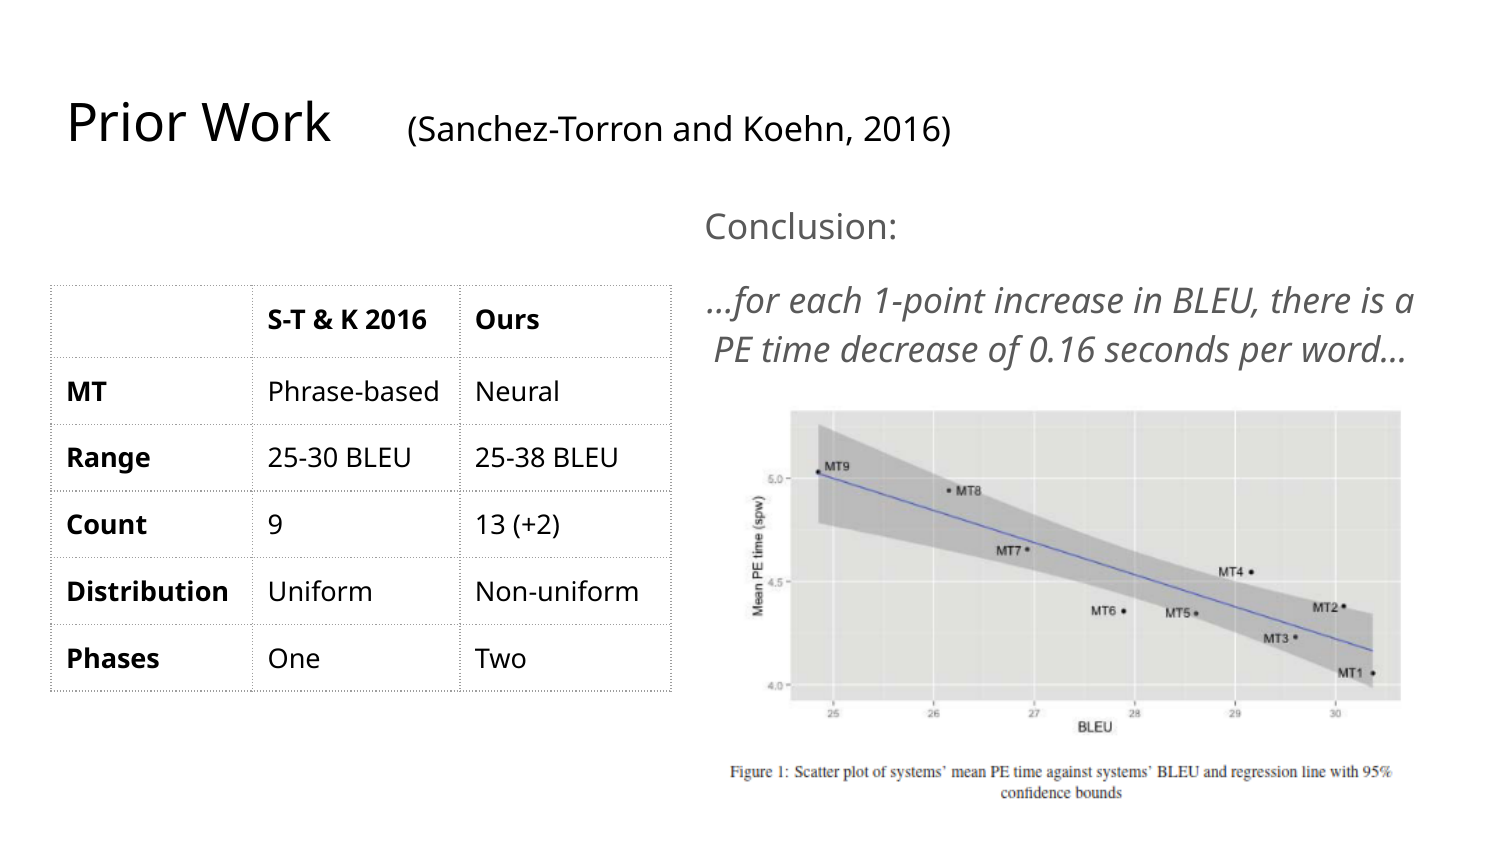

# Prior Work 	(Sanchez-Torron and Koehn, 2016)
 Conclusion:
...for each 1-point increase in BLEU, there is a PE time decrease of 0.16 seconds per word...
| | S-T & K 2016 | Ours |
| --- | --- | --- |
| MT | Phrase-based | Neural |
| Range | 25-30 BLEU | 25-38 BLEU |
| Count | 9 | 13 (+2) |
| Distribution | Uniform | Non-uniform |
| Phases | One | Two |